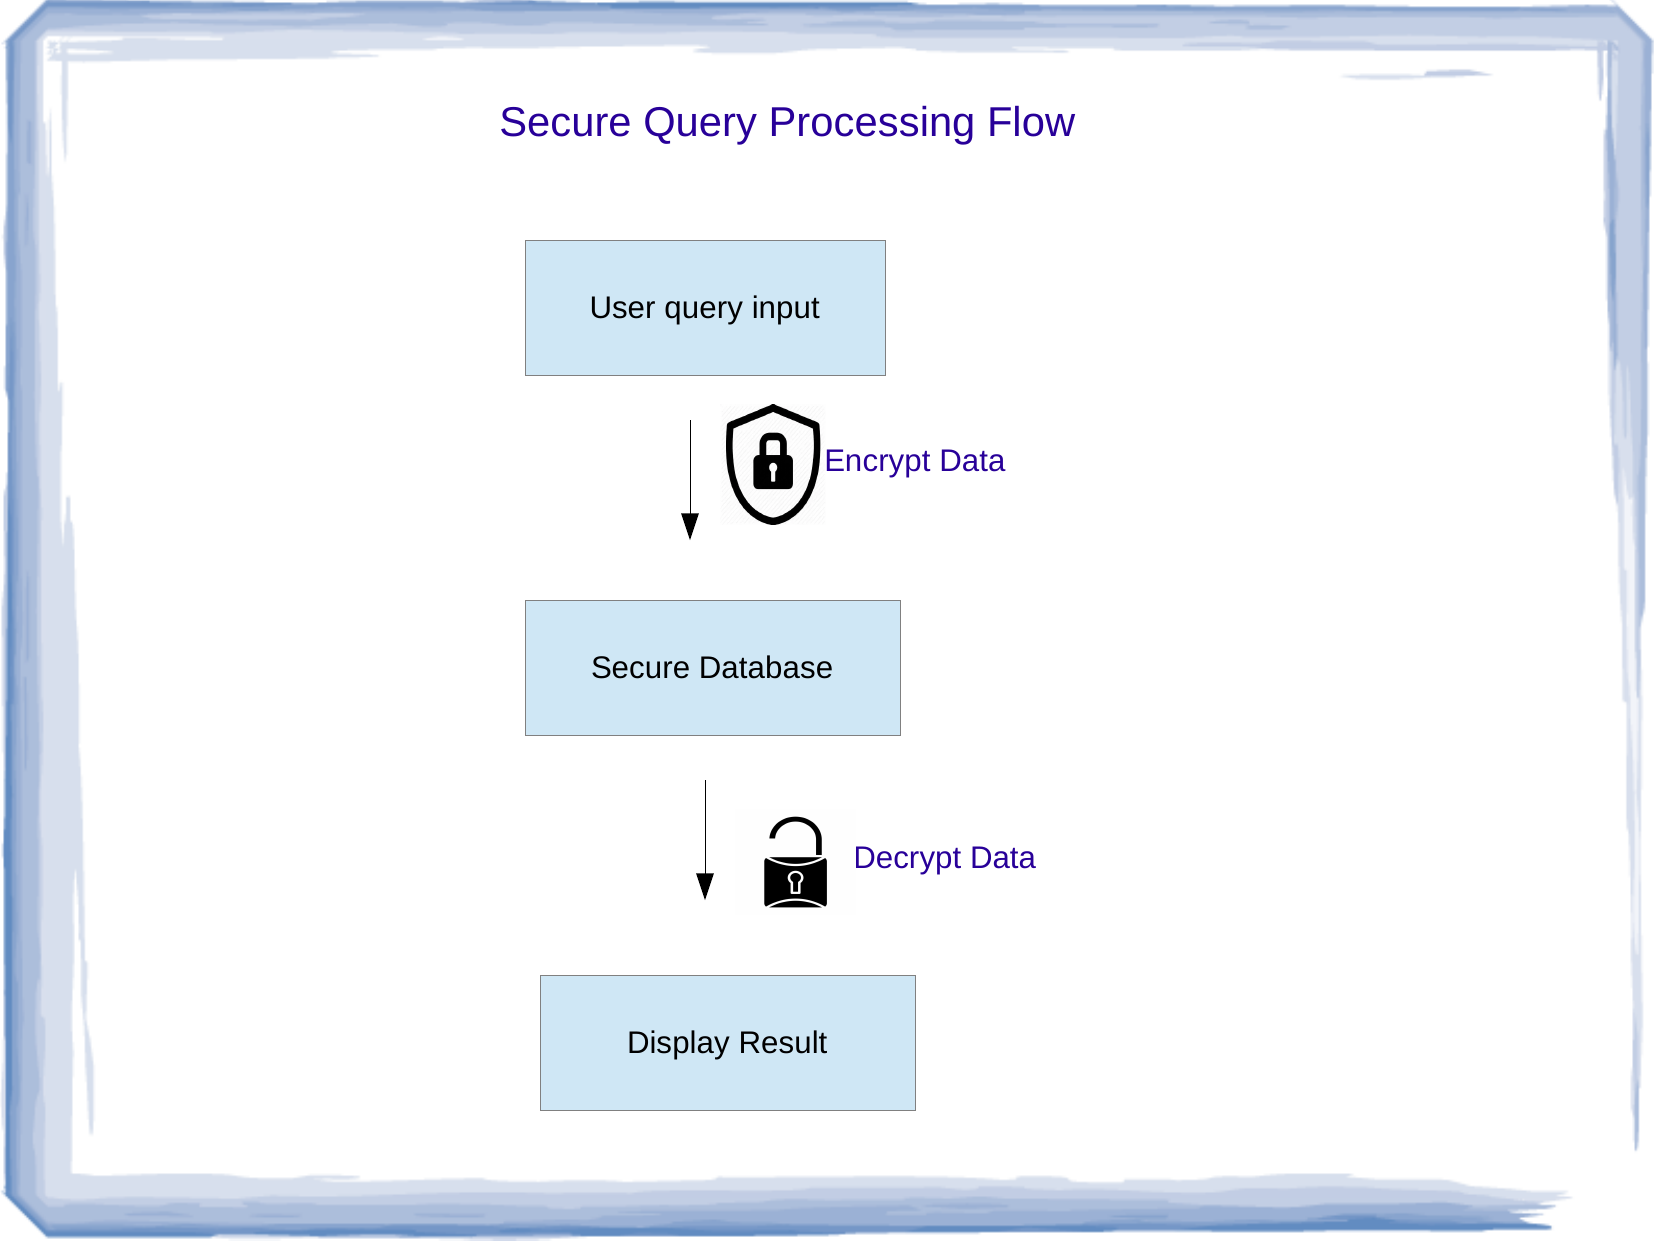

Secure Query Processing Flow
User query input
Encrypt Data
Secure Database
Decrypt Data
Display Result